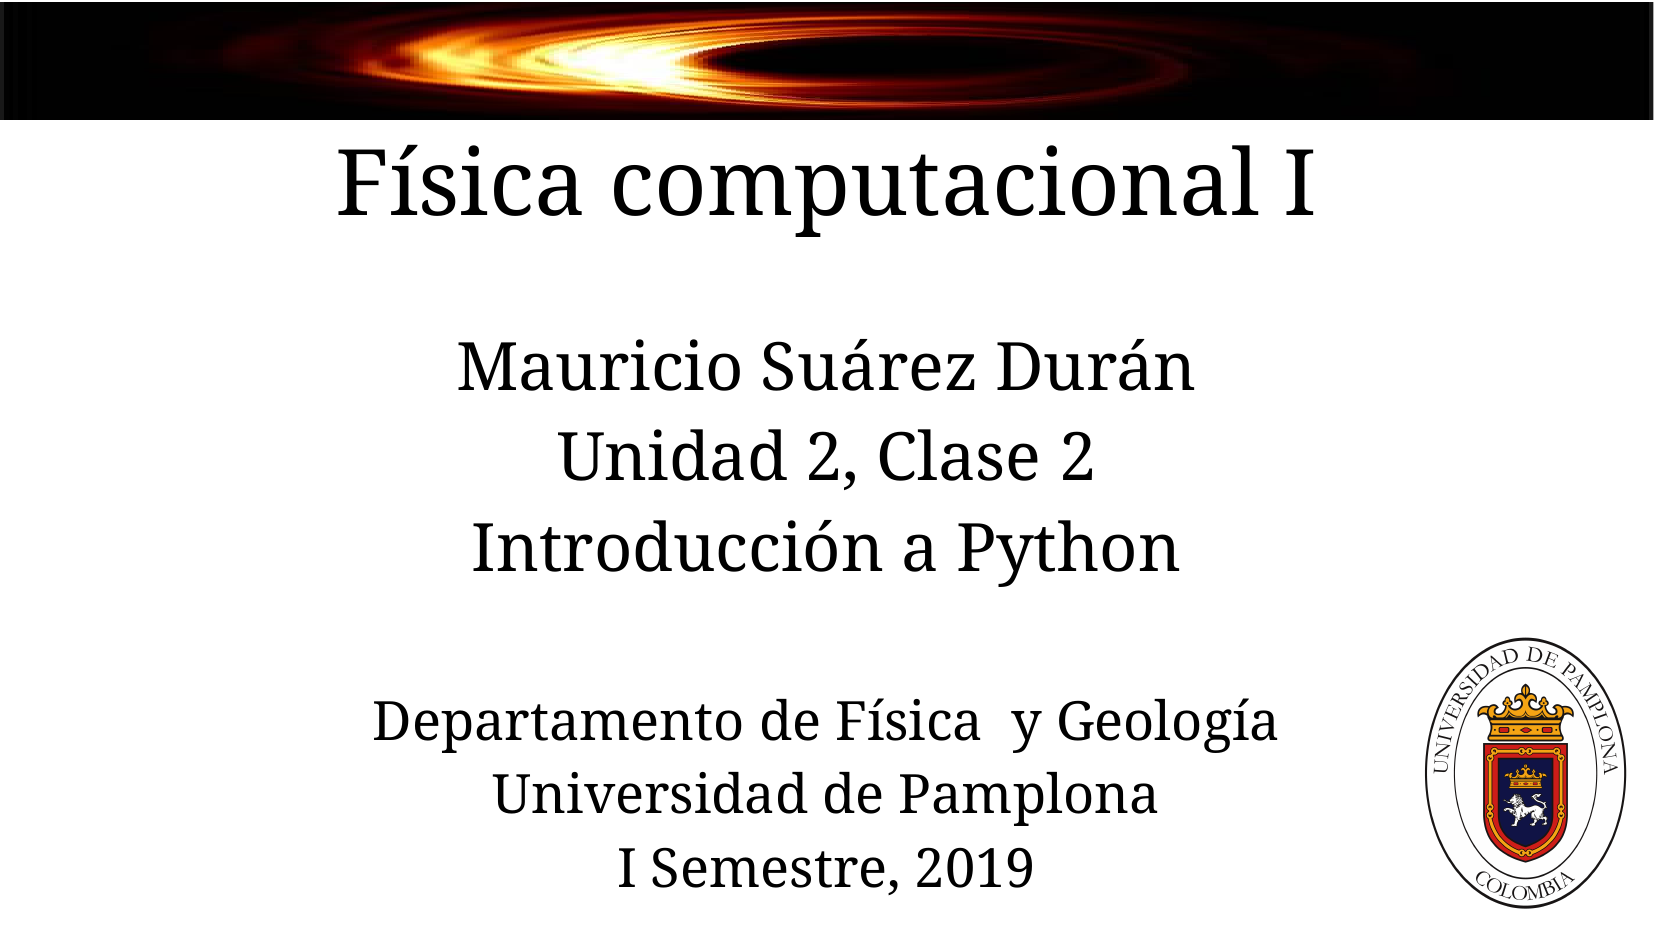

# Física computacional I
Mauricio Suárez Durán
Unidad 2, Clase 2
Introducción a Python
Departamento de Física y Geología
Universidad de Pamplona
I Semestre, 2019
1